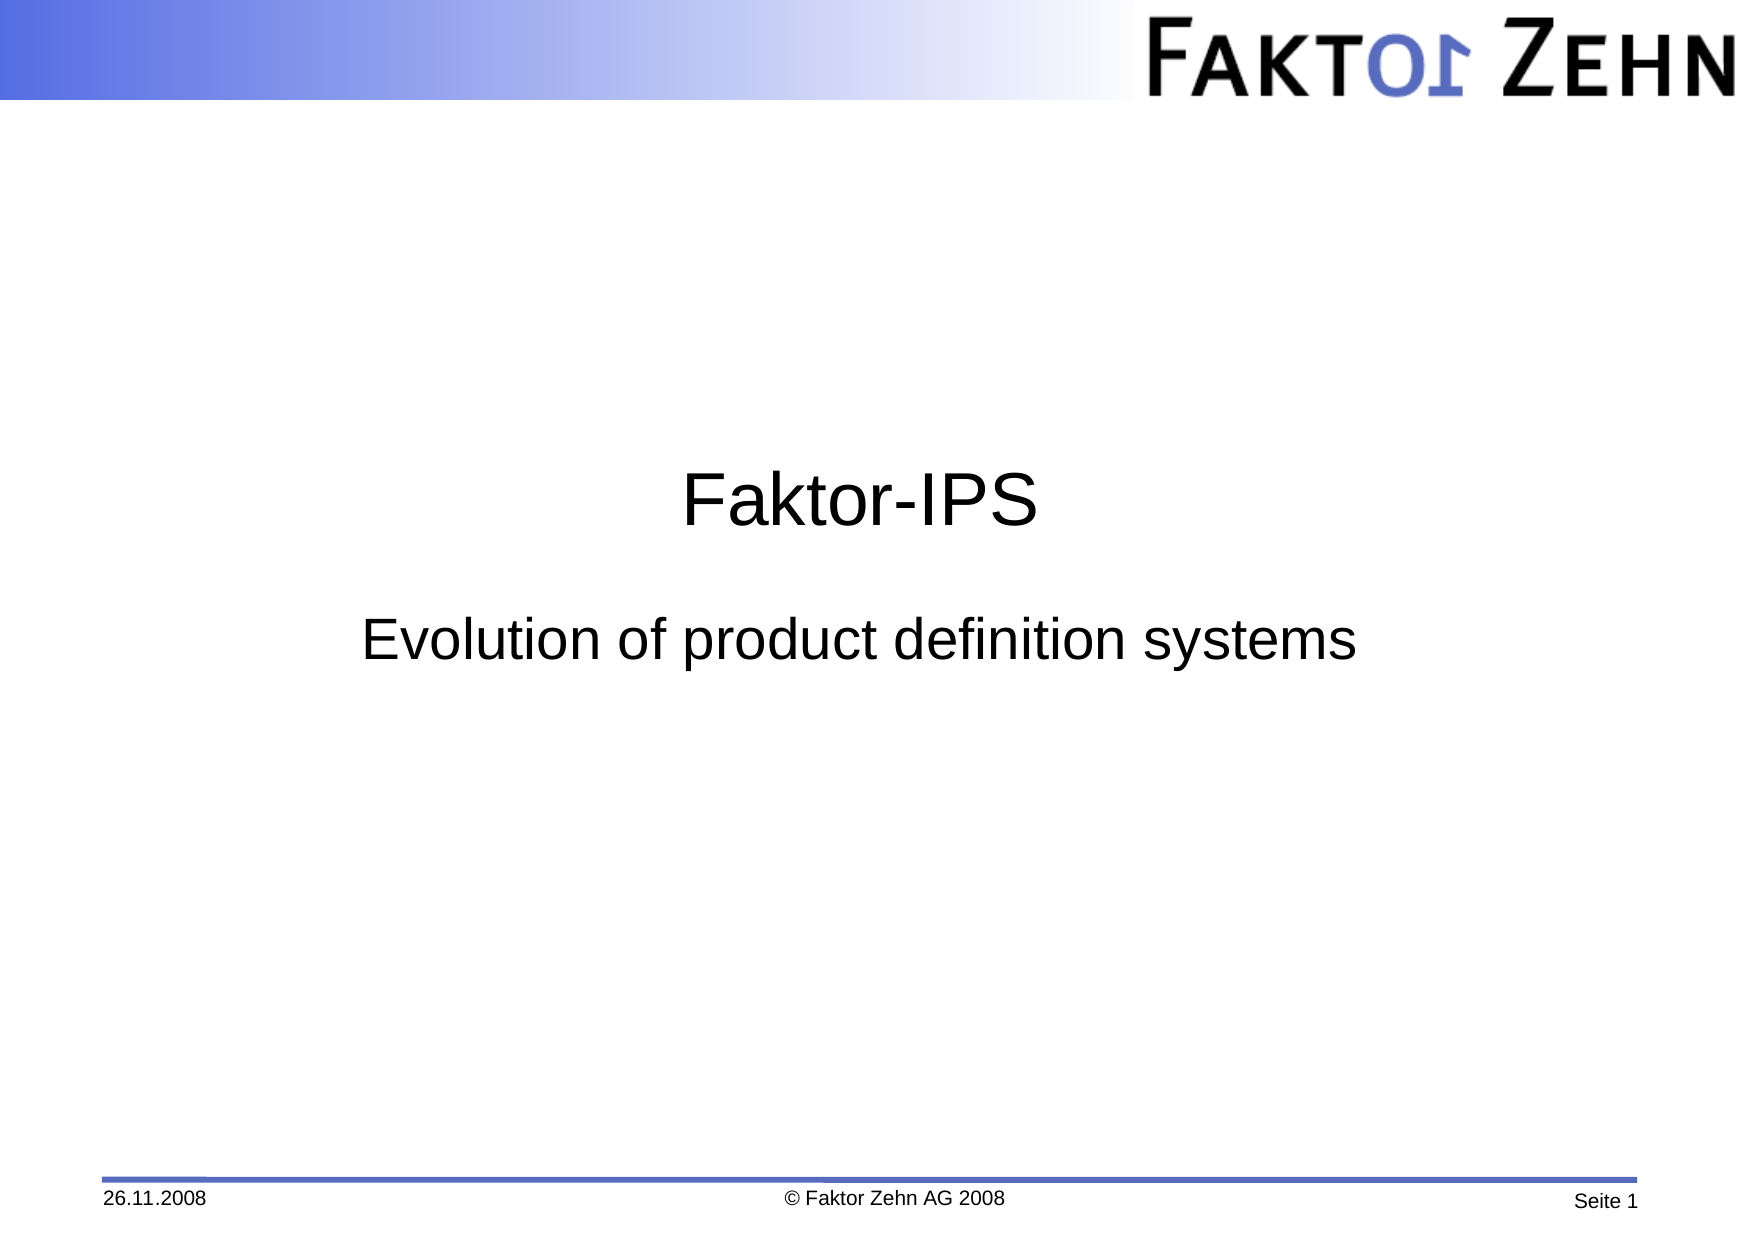

# Faktor-IPS Evolution of product definition systems